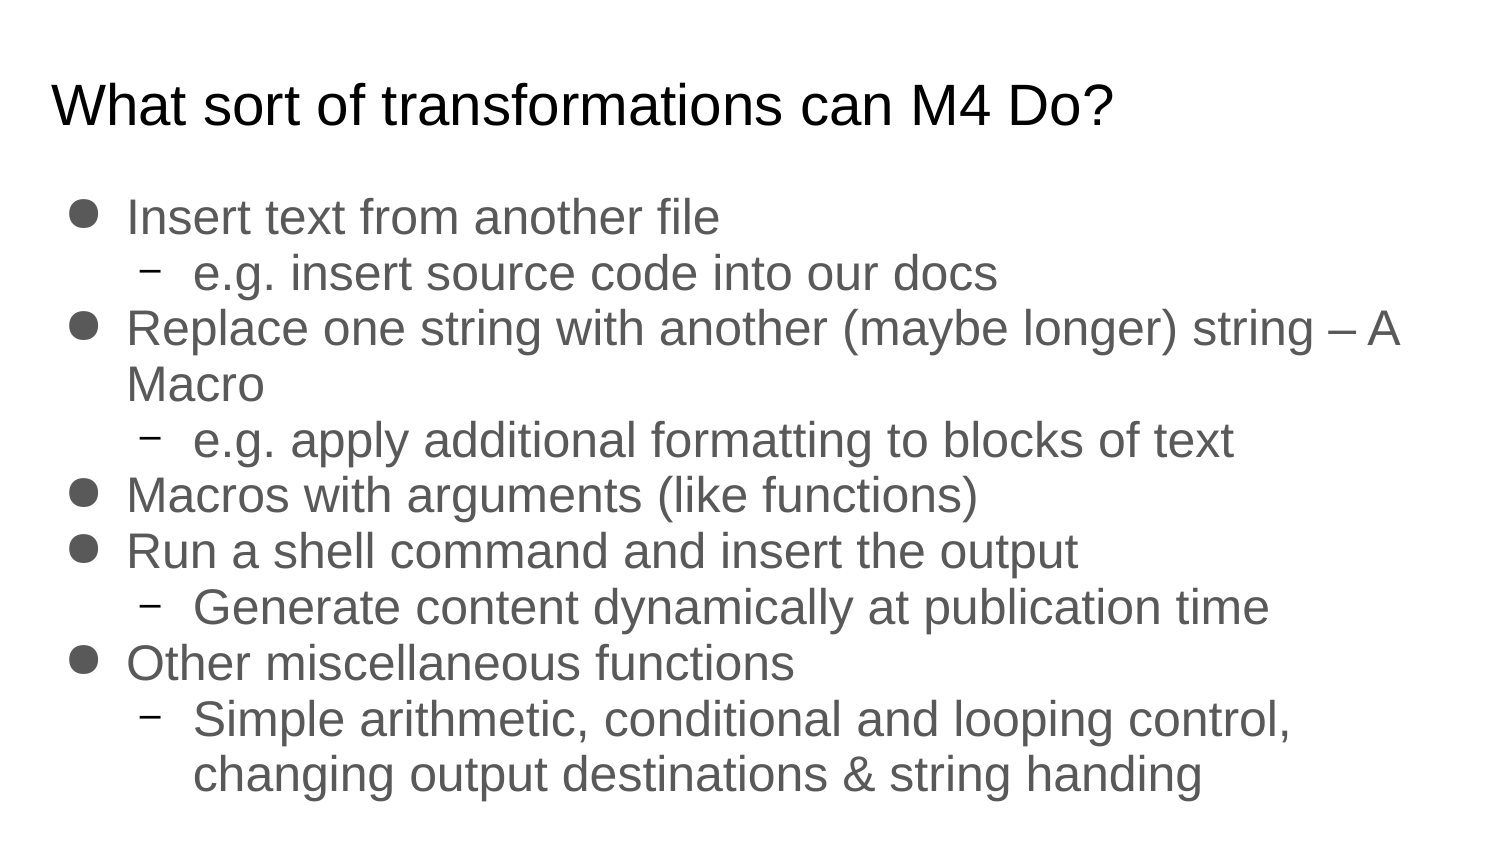

# What sort of transformations can M4 Do?
Insert text from another file
e.g. insert source code into our docs
Replace one string with another (maybe longer) string – A Macro
e.g. apply additional formatting to blocks of text
Macros with arguments (like functions)
Run a shell command and insert the output
Generate content dynamically at publication time
Other miscellaneous functions
Simple arithmetic, conditional and looping control, changing output destinations & string handing